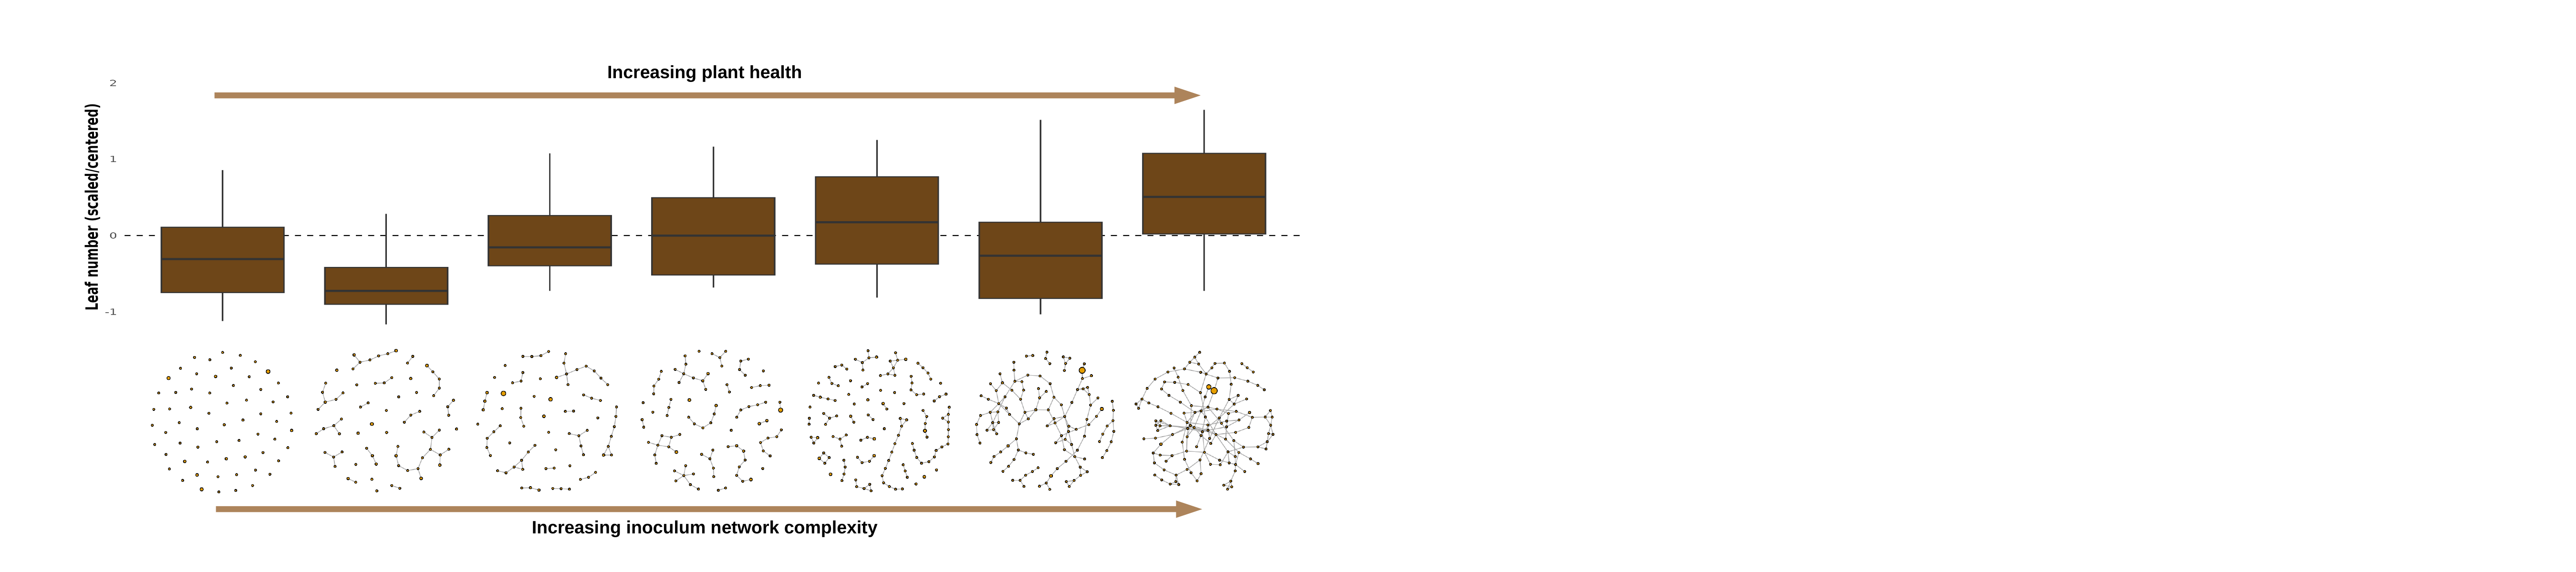

Increasing plant health
Increasing inoculum network complexity